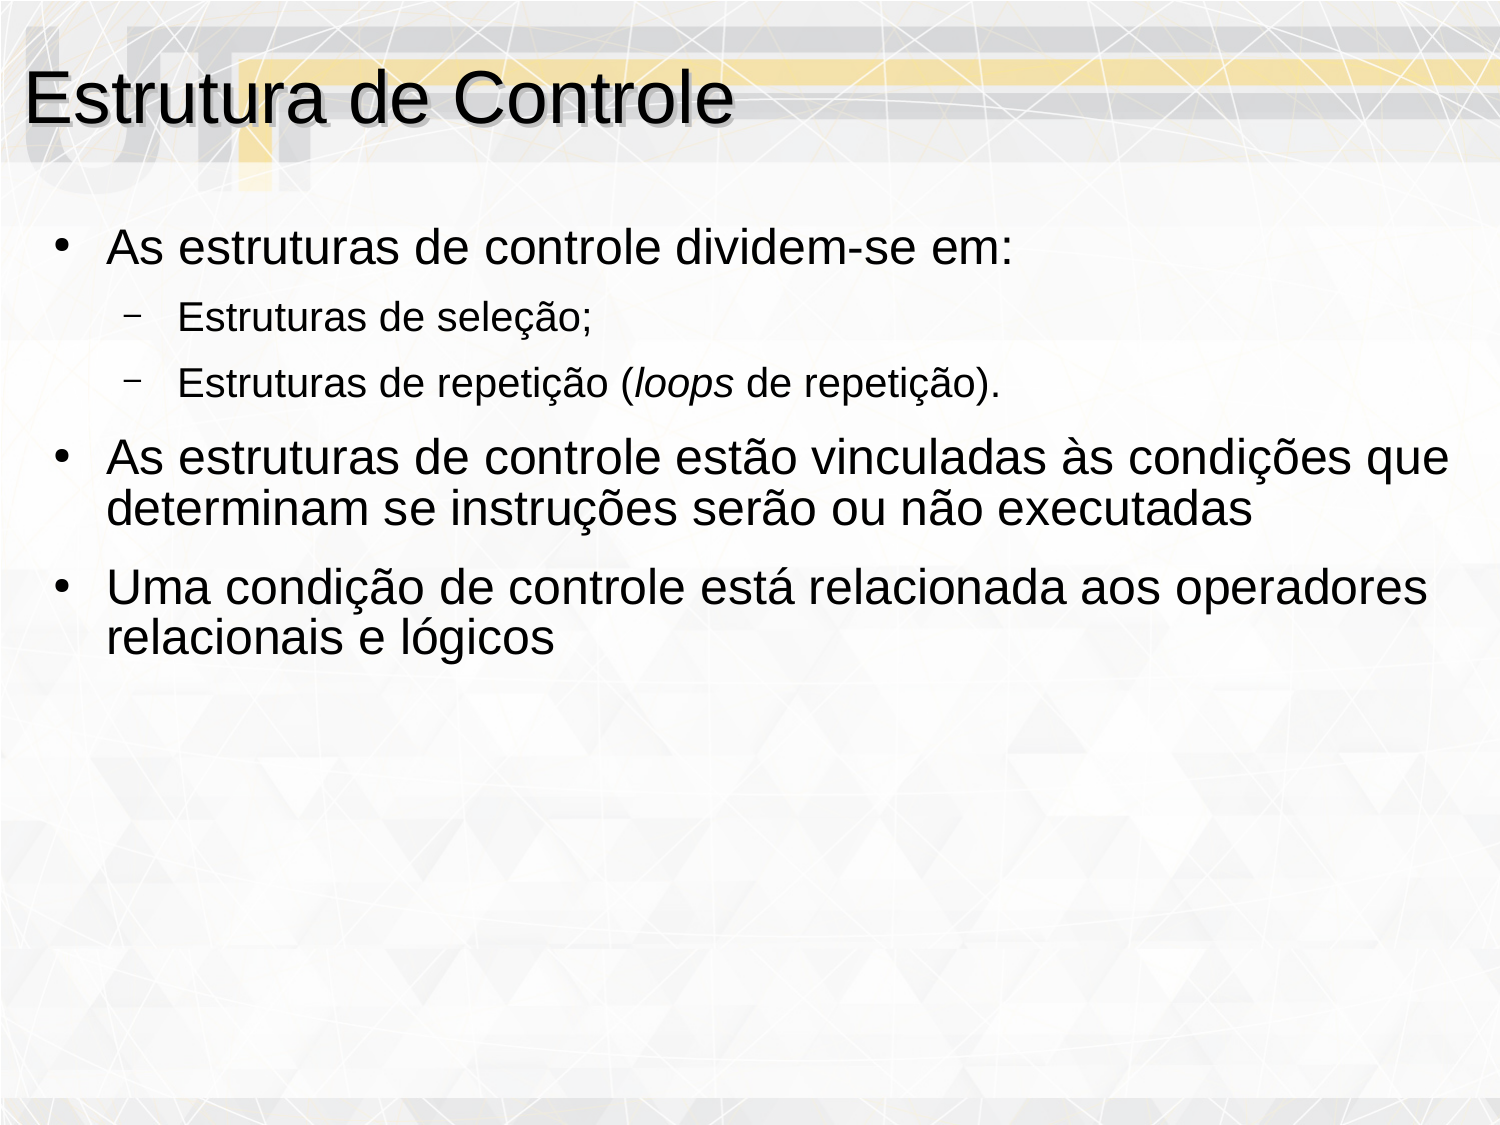

# Estrutura de Controle
As estruturas de controle dividem-se em:
Estruturas de seleção;
Estruturas de repetição (loops de repetição).
As estruturas de controle estão vinculadas às condições que determinam se instruções serão ou não executadas
Uma condição de controle está relacionada aos operadores relacionais e lógicos